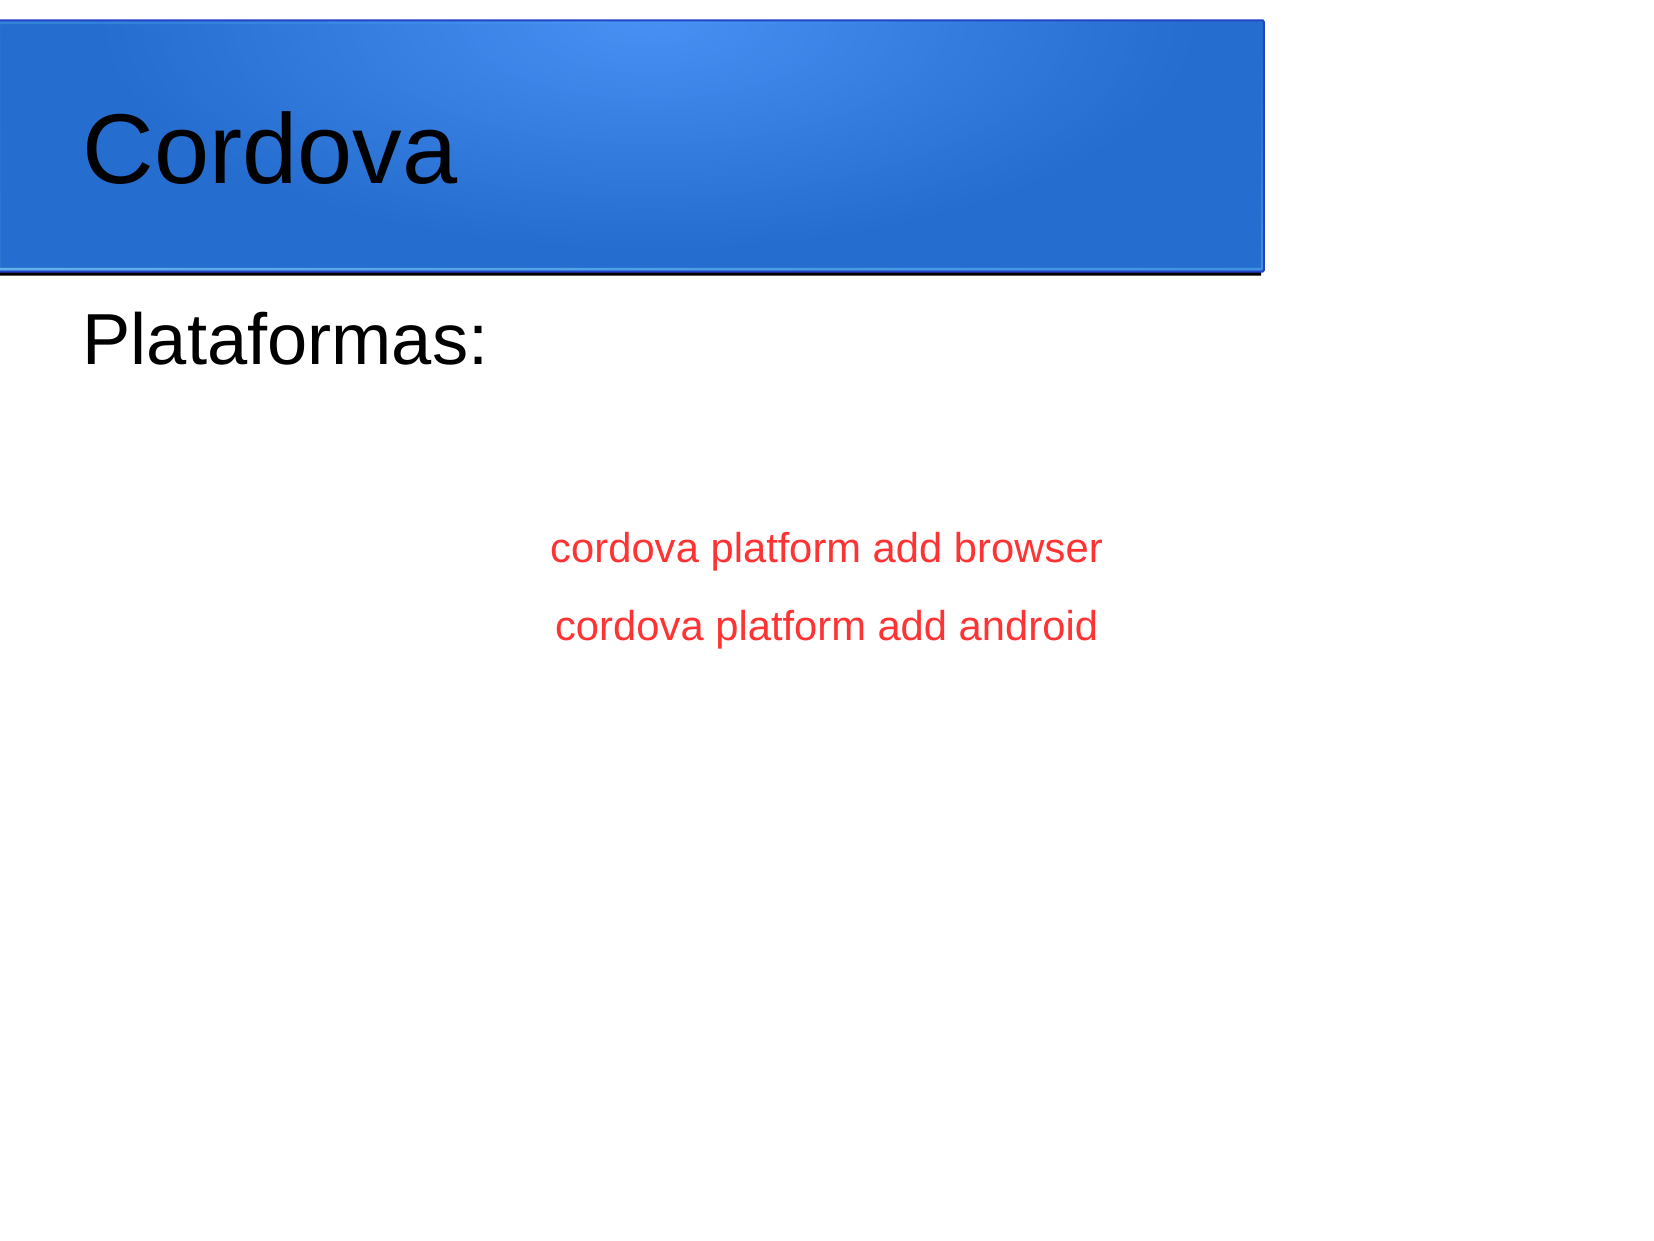

# Cordova
Plataformas:
cordova platform add browser
cordova platform add android